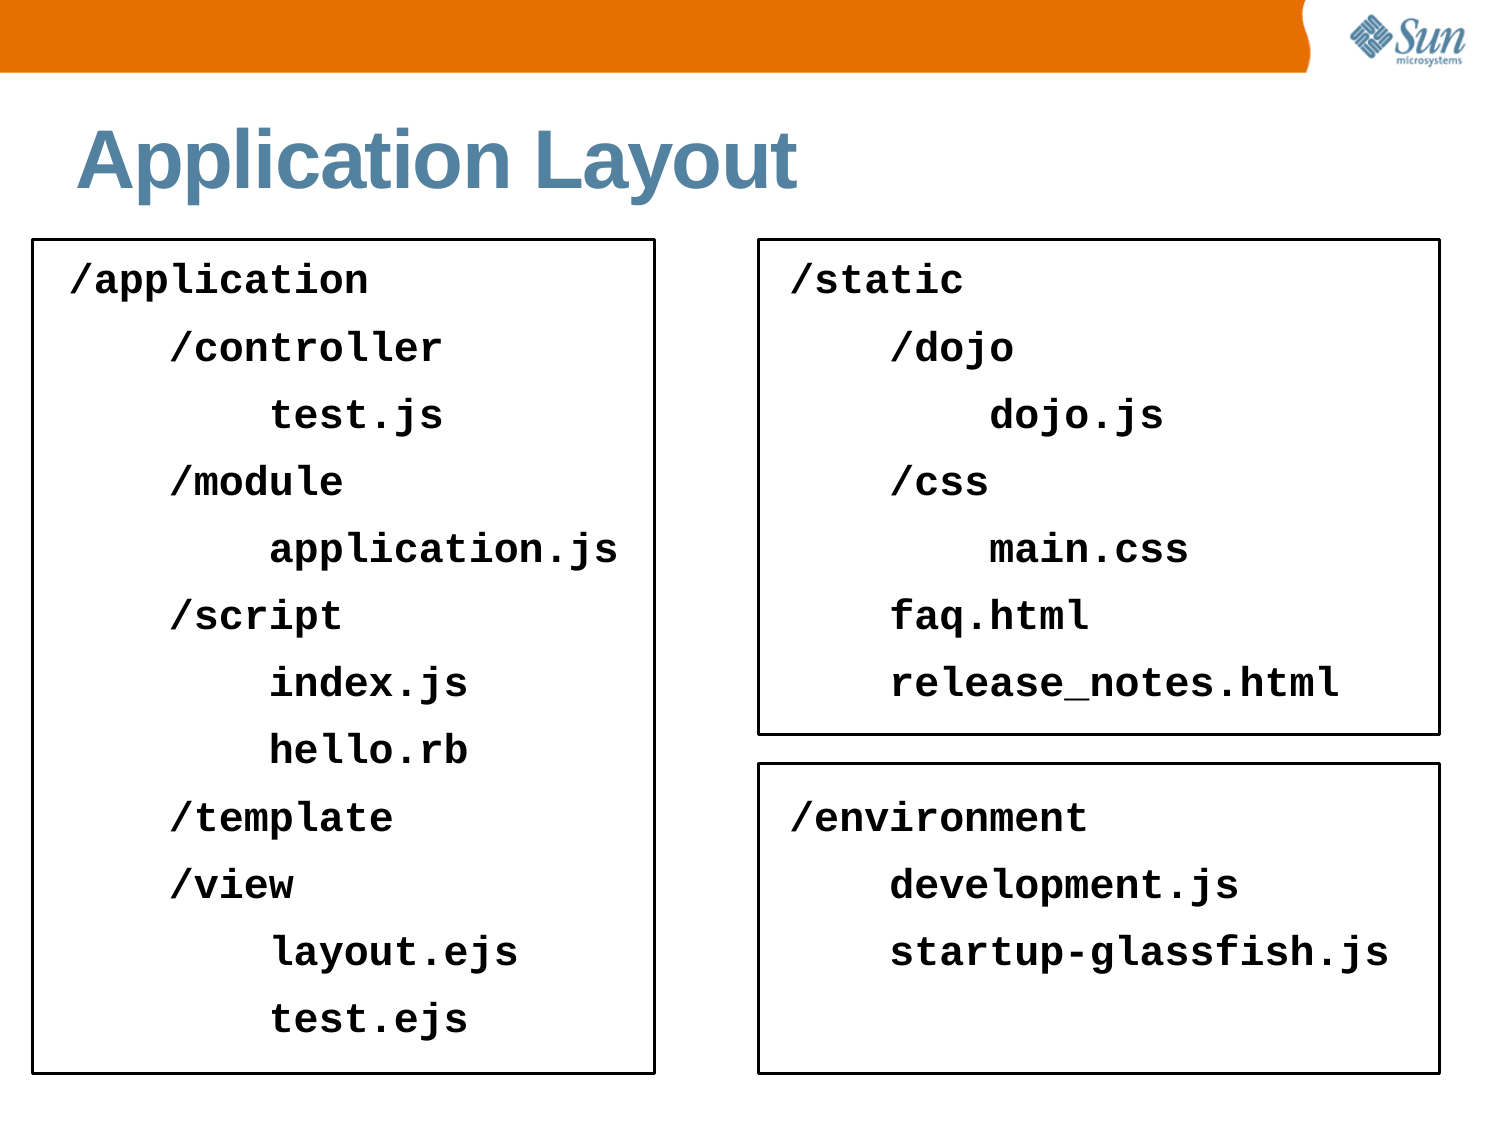

# Application Layout
/application
 /controller
 test.js
 /module
 application.js
 /script
 index.js
 hello.rb
 /template
 /view
 layout.ejs
 test.ejs
/static
 /dojo
 dojo.js
 /css
 main.css
 faq.html
 release_notes.html
/environment
 development.js
 startup-glassfish.js